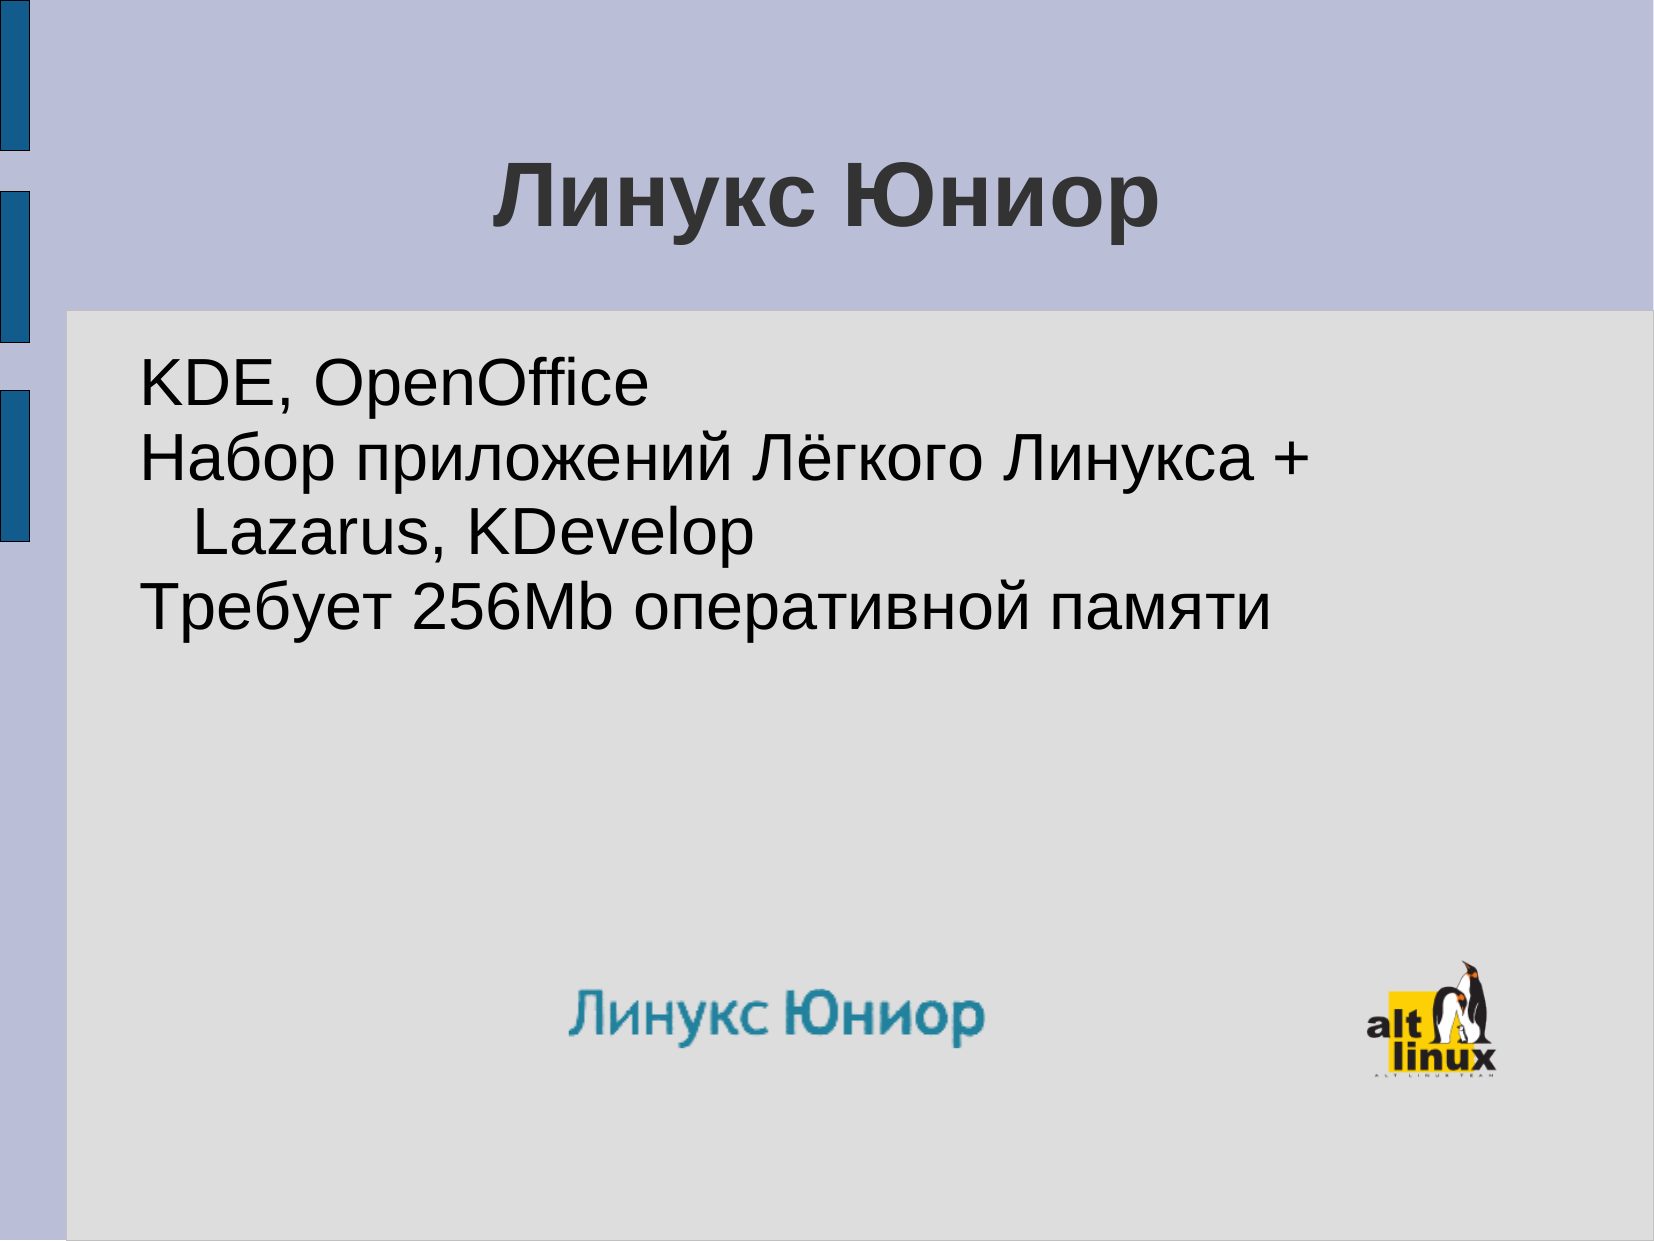

# Линукс Юниор
KDE, OpenOffice
Набор приложений Лёгкого Линукса + Lazarus, KDevelop
Требует 256Mb оперативной памяти